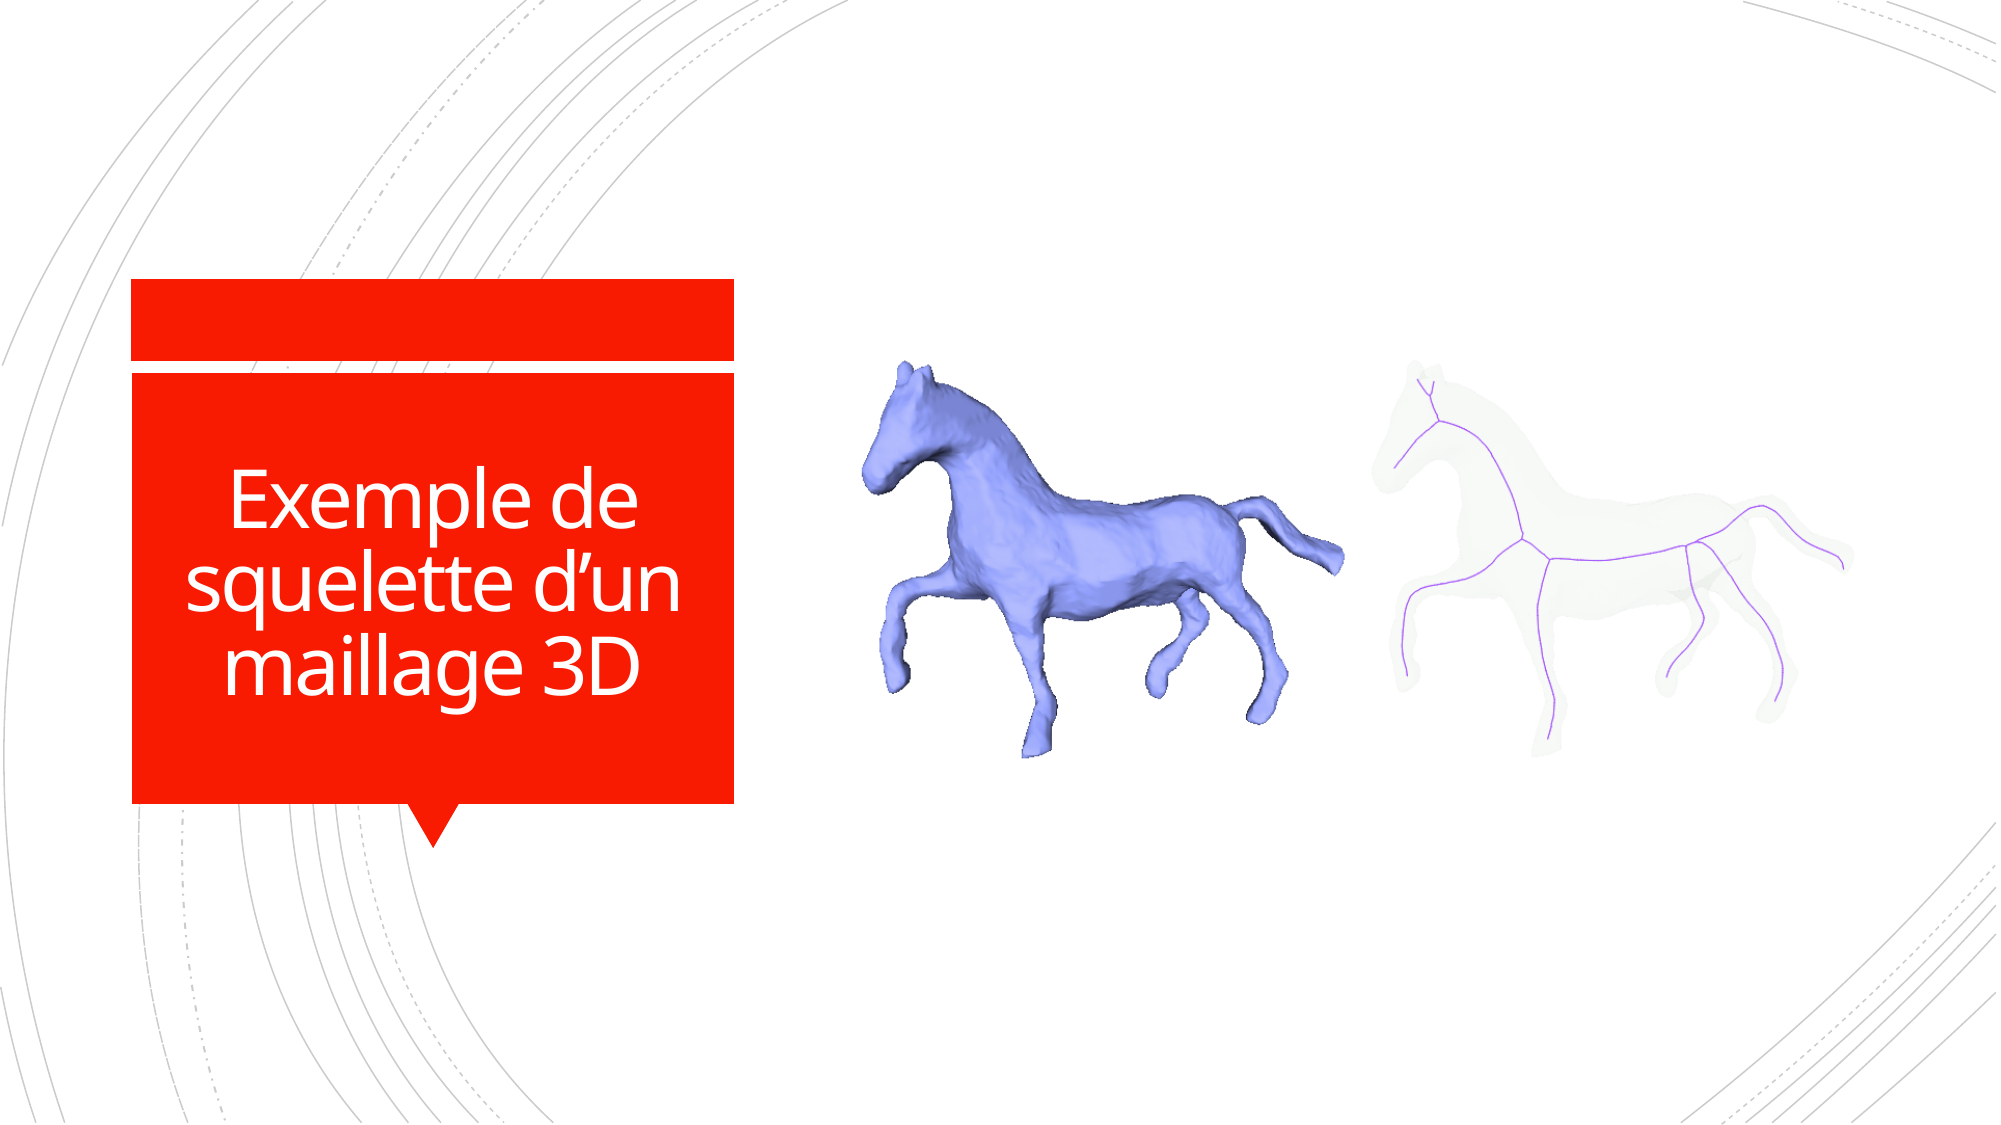

# Exemple de squelette d’un maillage 3D